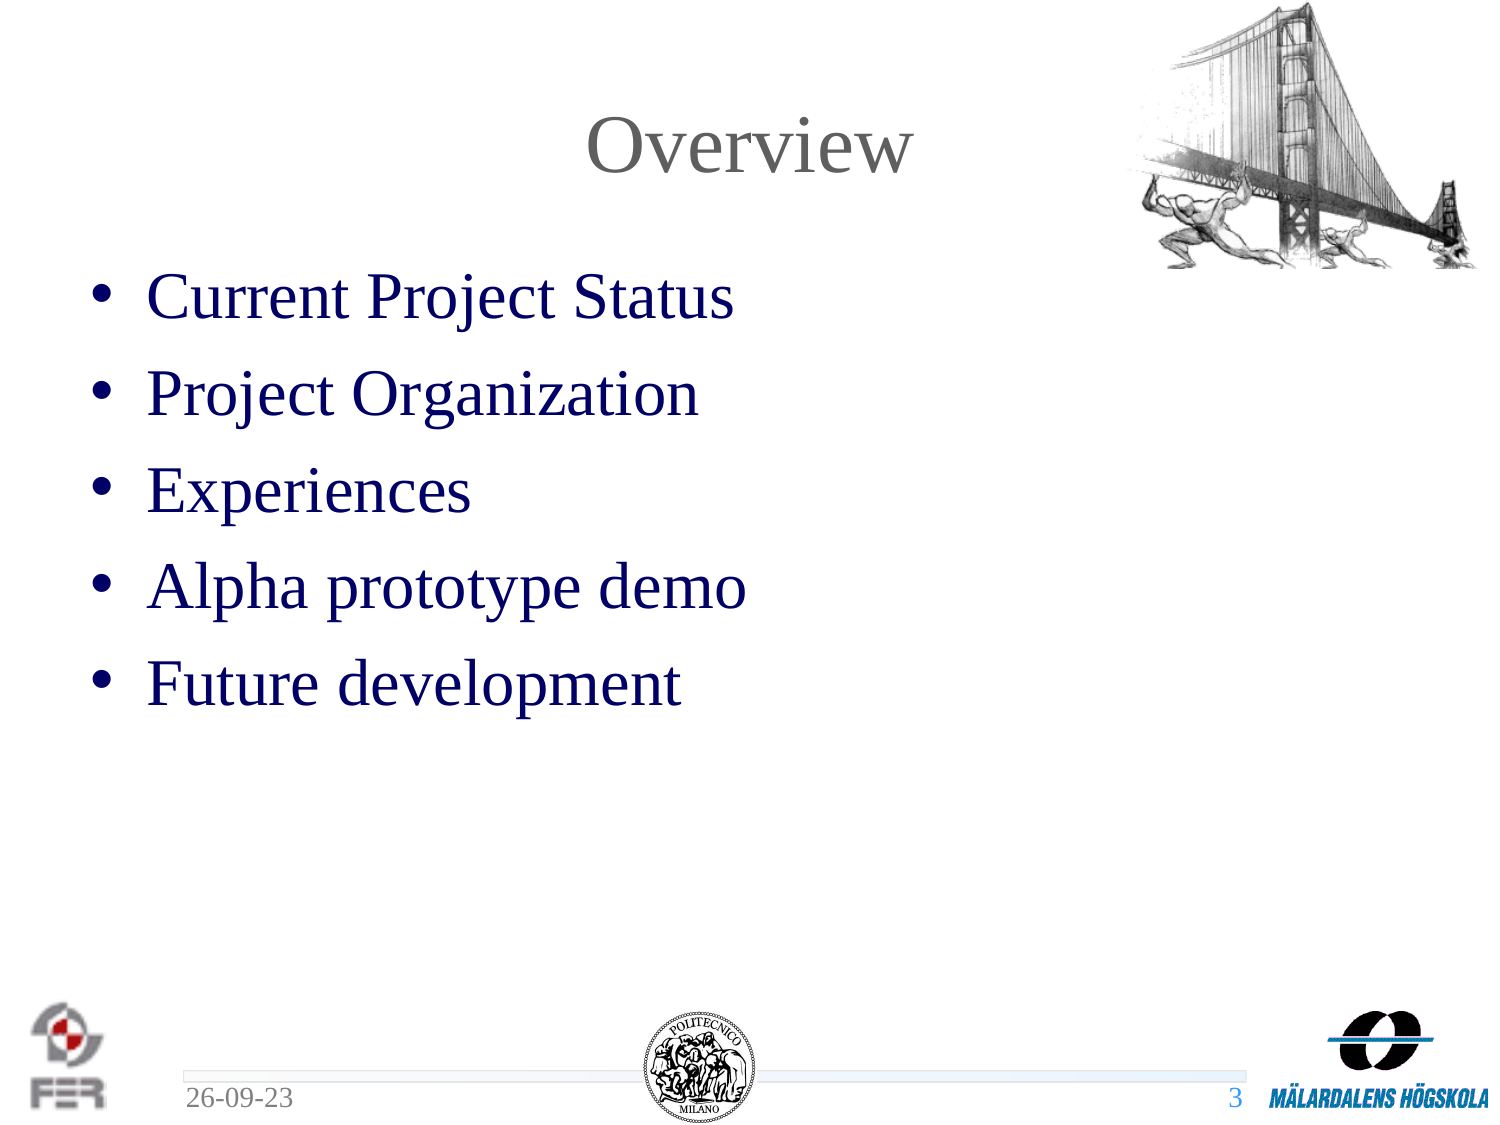

# Overview
Current Project Status
Project Organization
Experiences
Alpha prototype demo
Future development
26-08-21